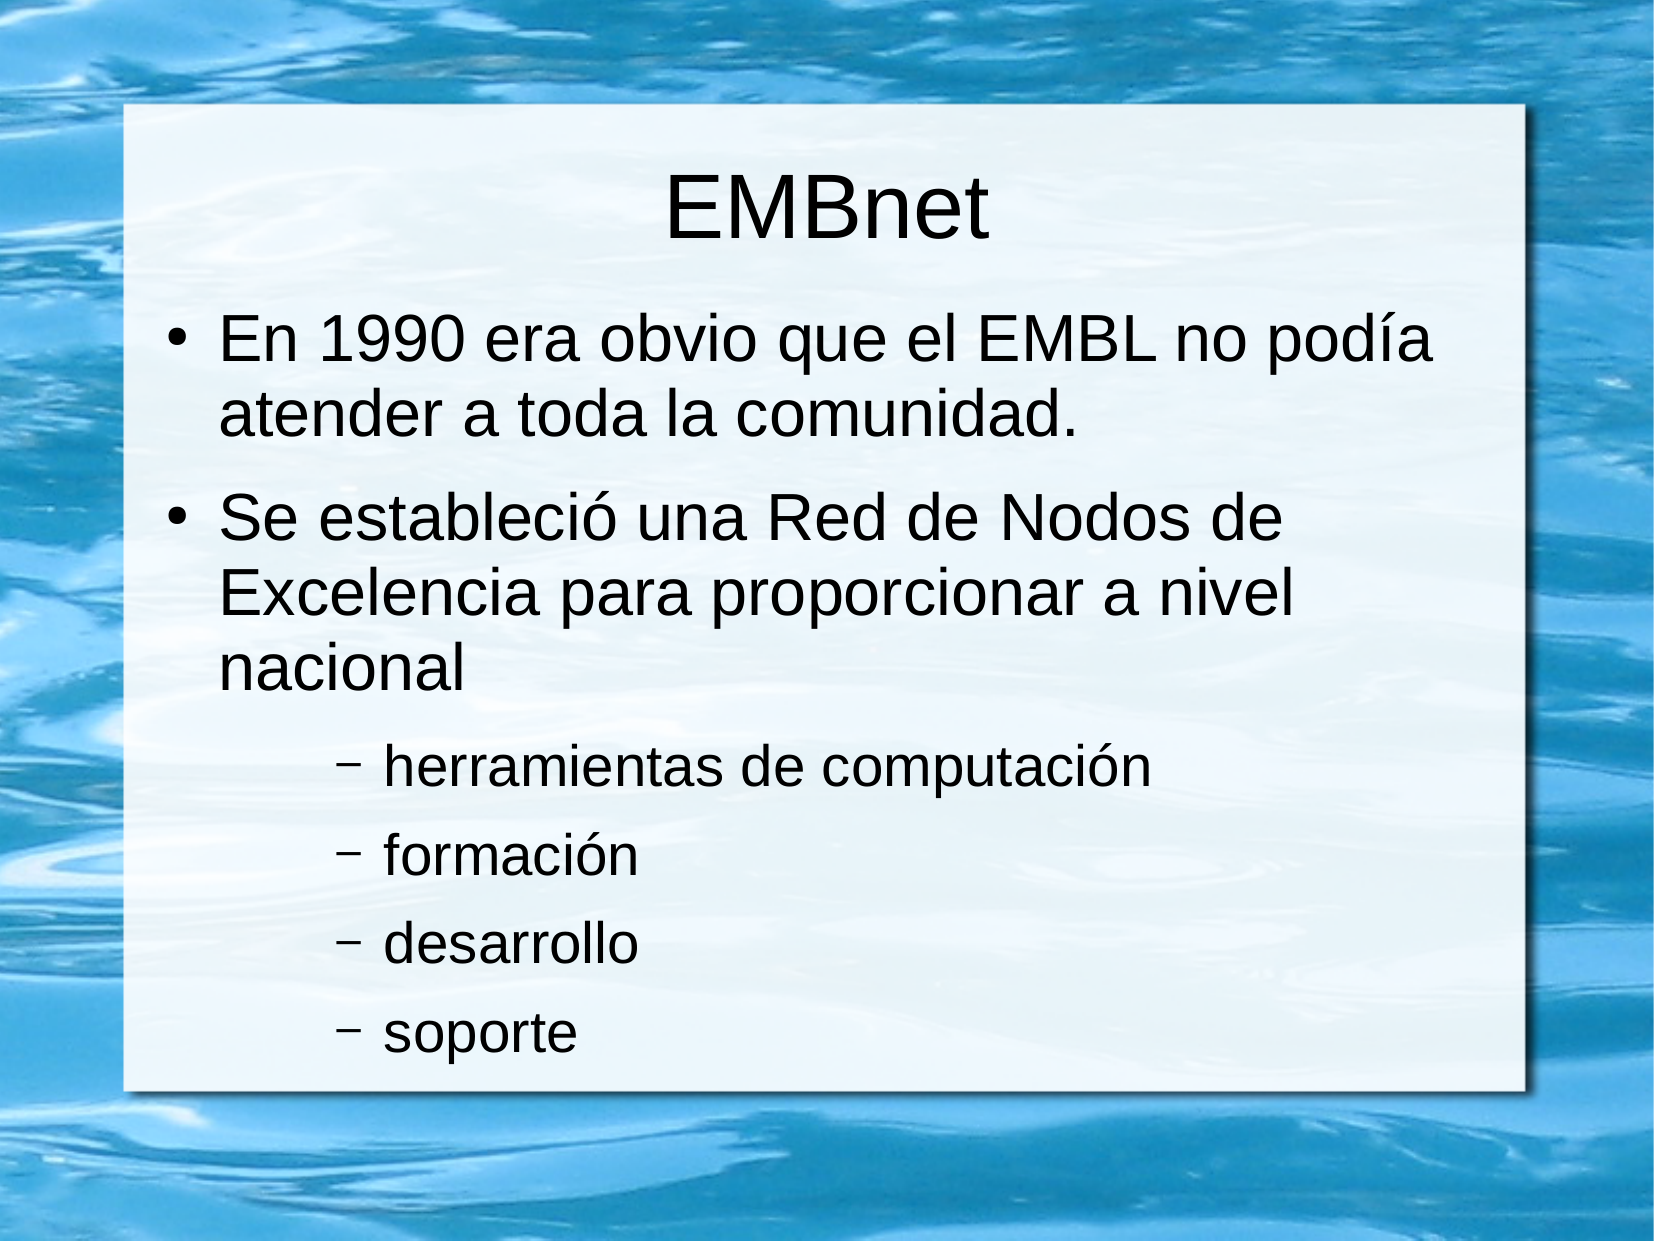

# EMBnet
En 1990 era obvio que el EMBL no podía atender a toda la comunidad.
Se estableció una Red de Nodos de Excelencia para proporcionar a nivel nacional
herramientas de computación
formación
desarrollo
soporte